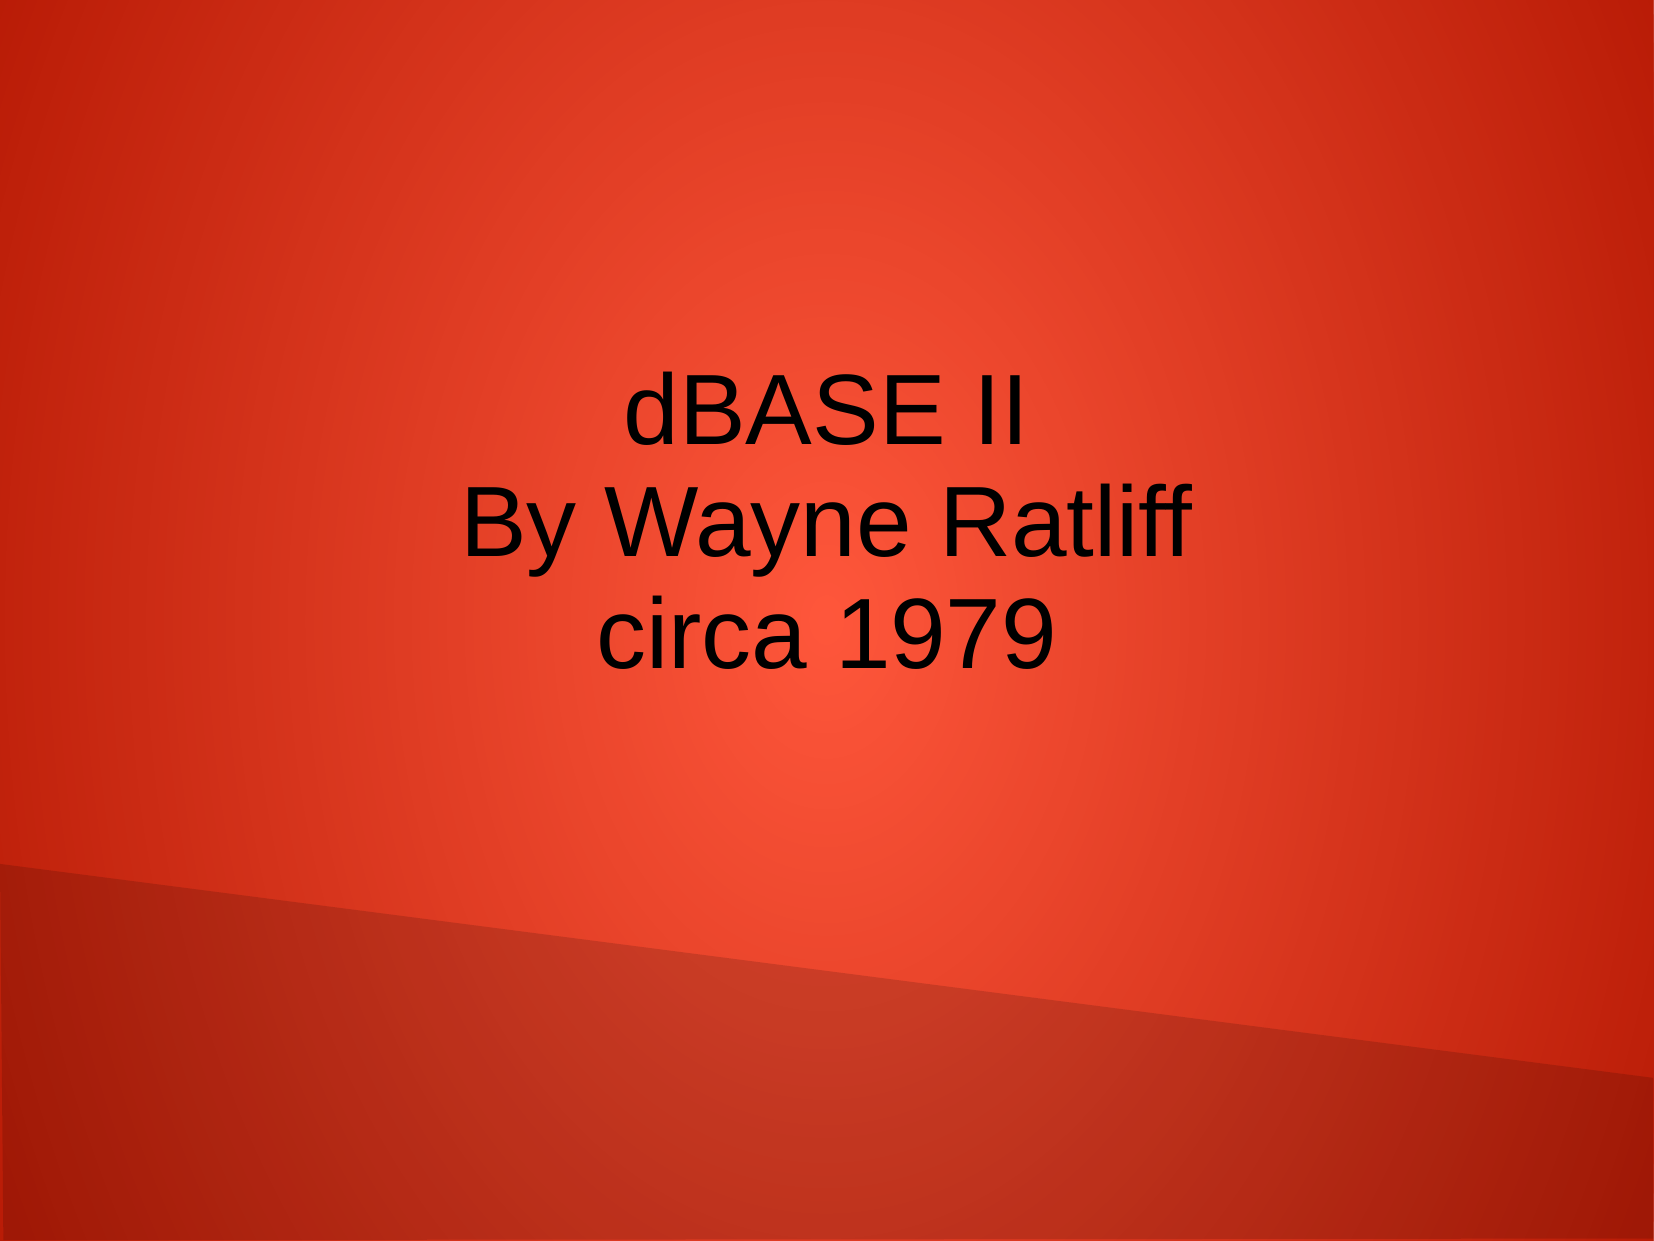

# dBASE II
By Wayne Ratliff
circa 1979